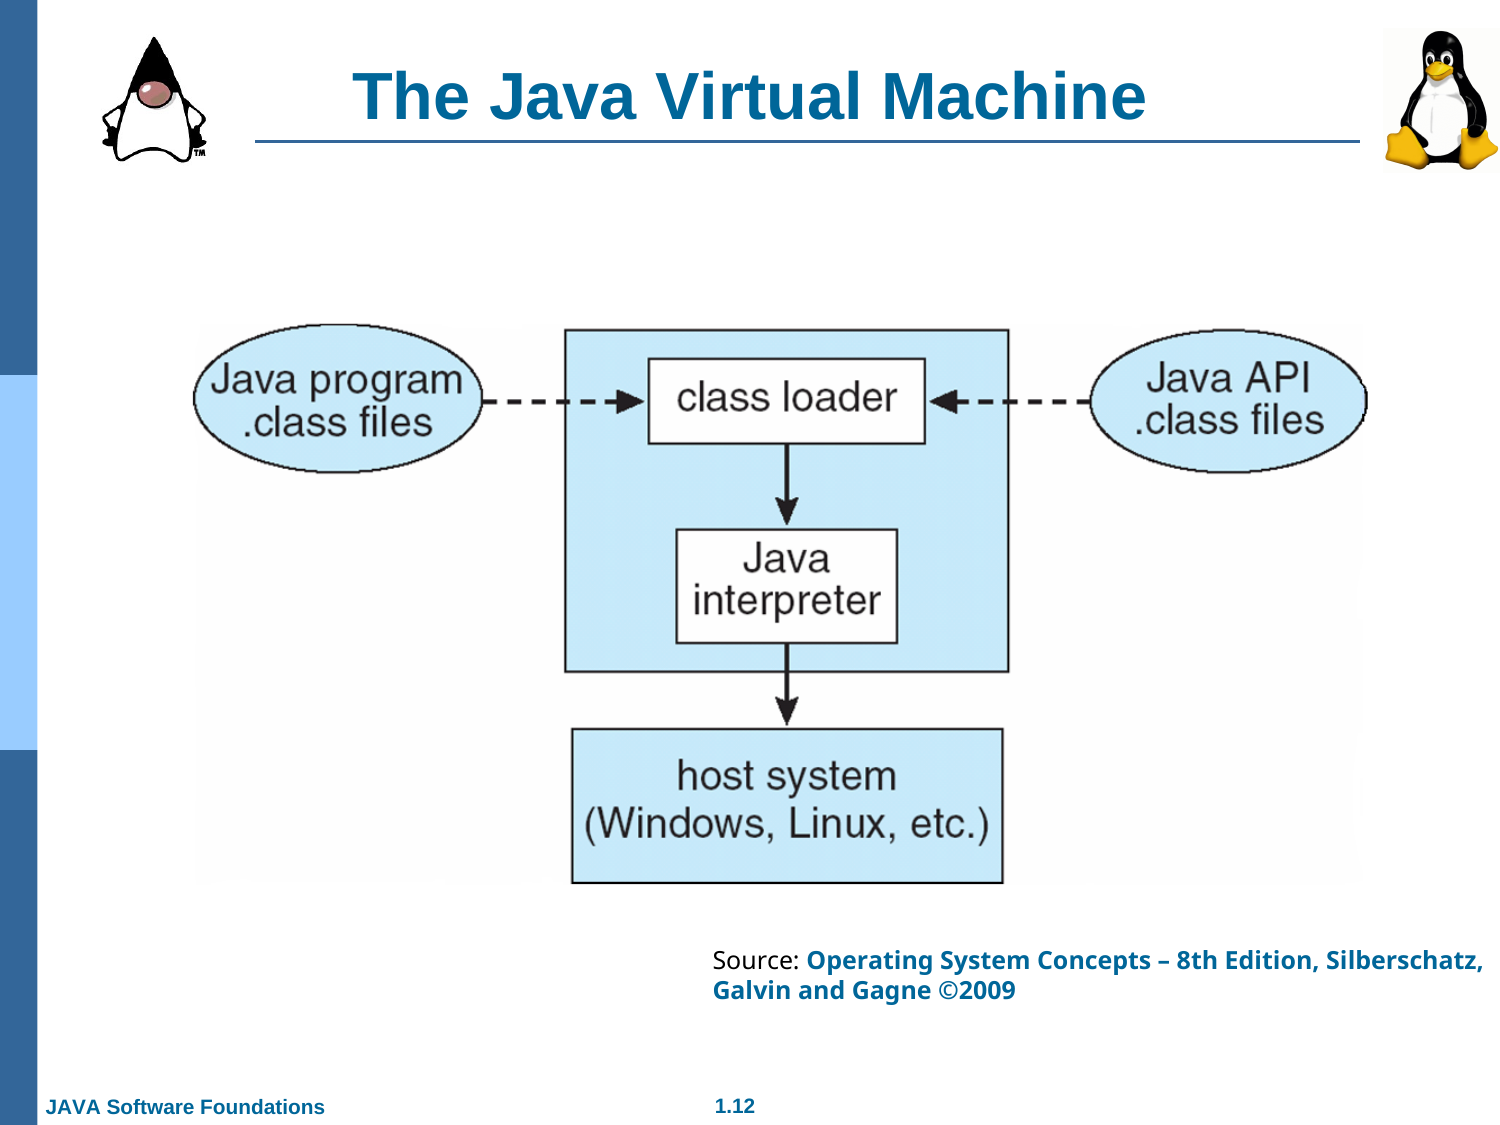

# The Java Virtual Machine
Source: Operating System Concepts – 8th Edition, Silberschatz, Galvin and Gagne ©2009